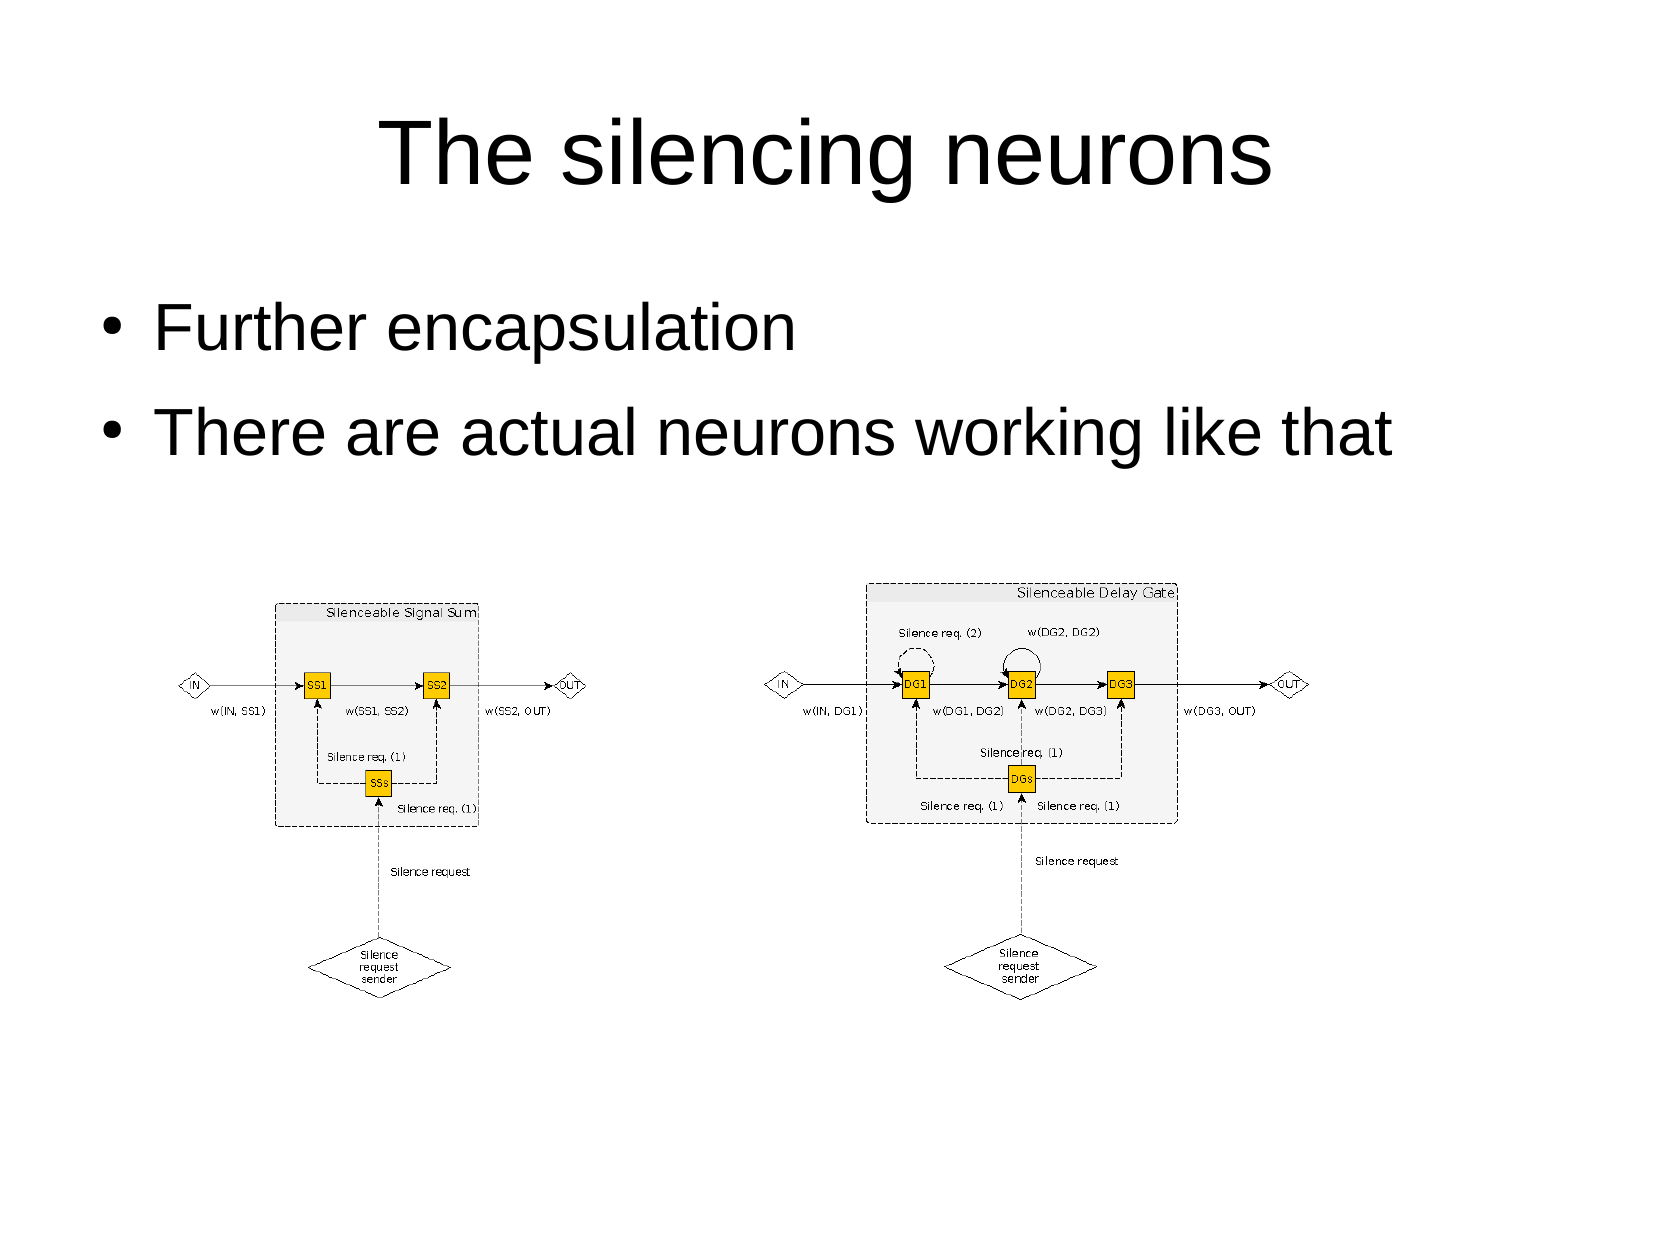

# The silencing neurons
Further encapsulation
There are actual neurons working like that